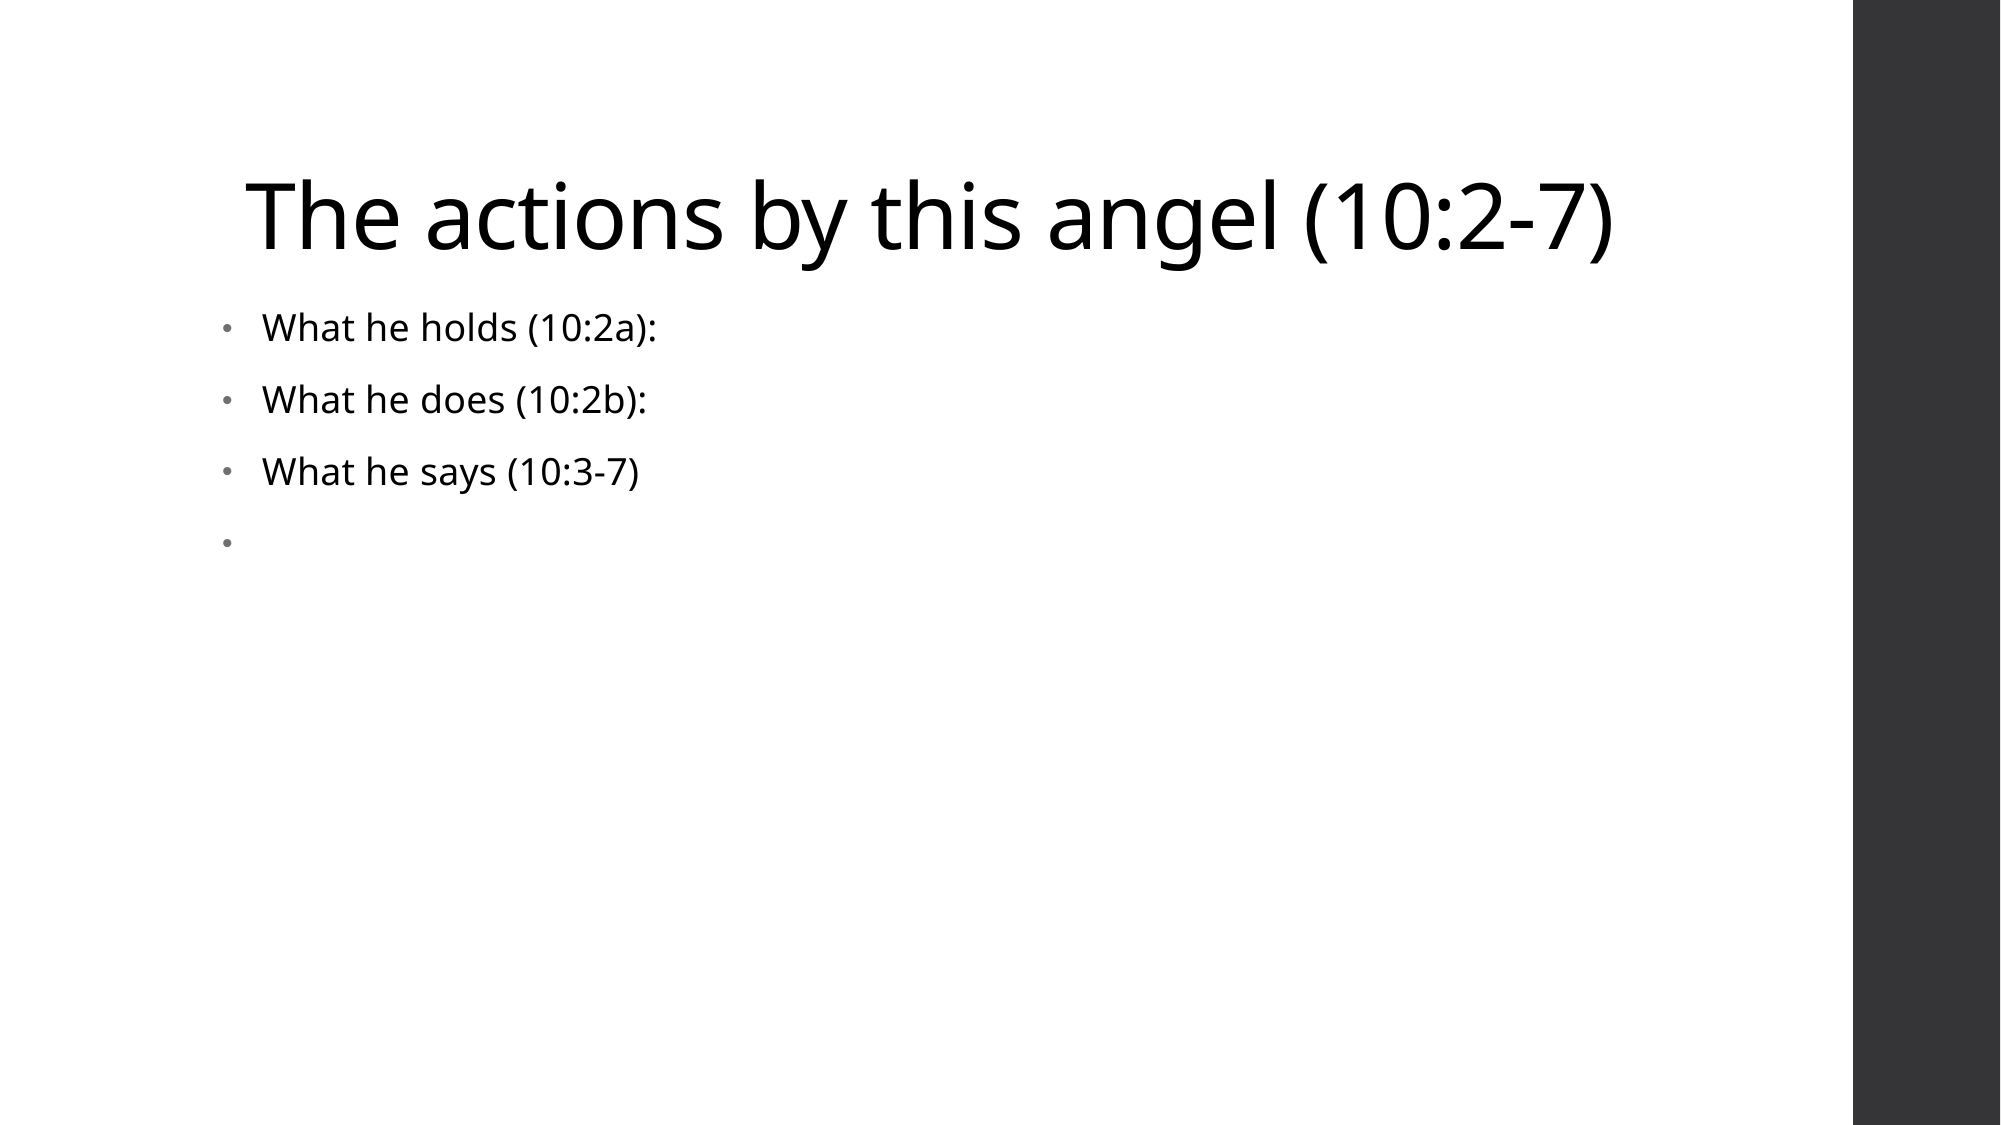

# The actions by this angel (10:2-7)
 What he holds (10:2a):
 What he does (10:2b):
 What he says (10:3-7)